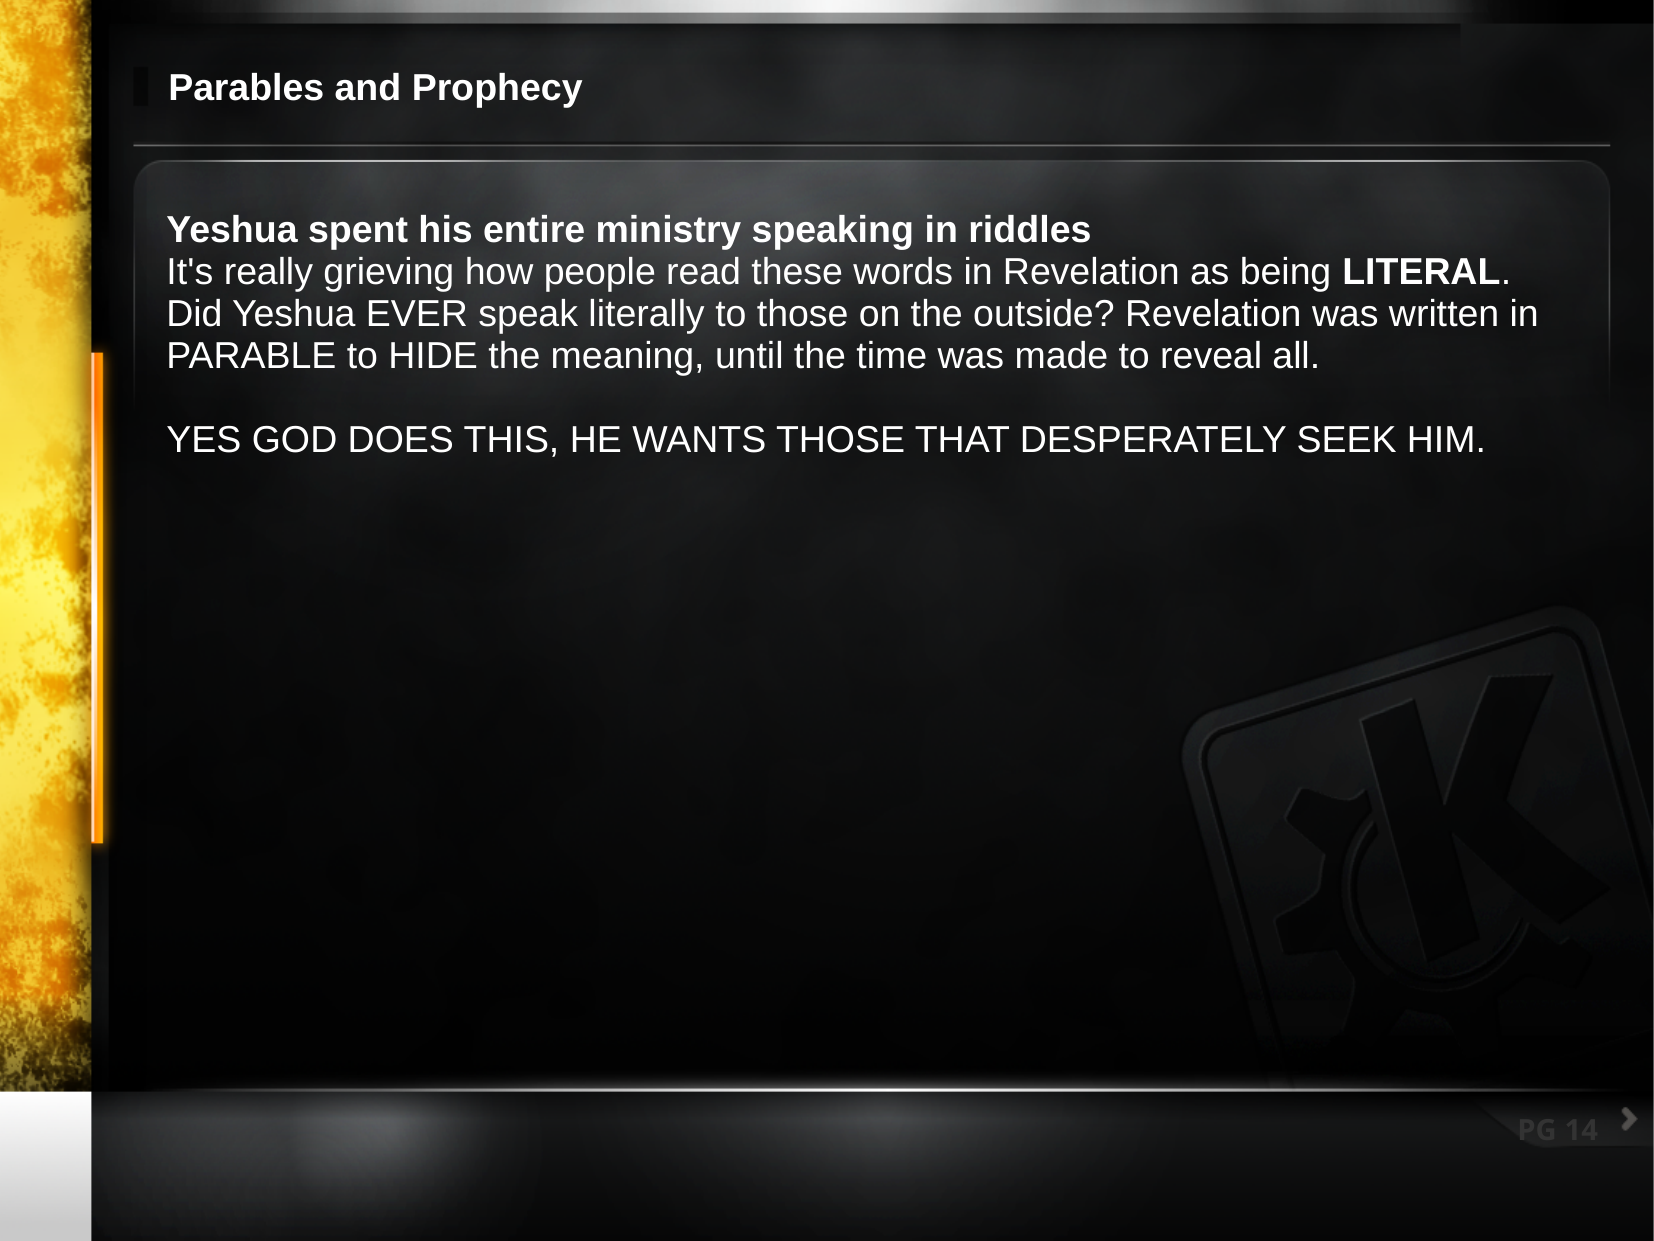

Parables and Prophecy
Yeshua spent his entire ministry speaking in riddles
It's really grieving how people read these words in Revelation as being LITERAL. Did Yeshua EVER speak literally to those on the outside? Revelation was written in PARABLE to HIDE the meaning, until the time was made to reveal all.
YES GOD DOES THIS, HE WANTS THOSE THAT DESPERATELY SEEK HIM.